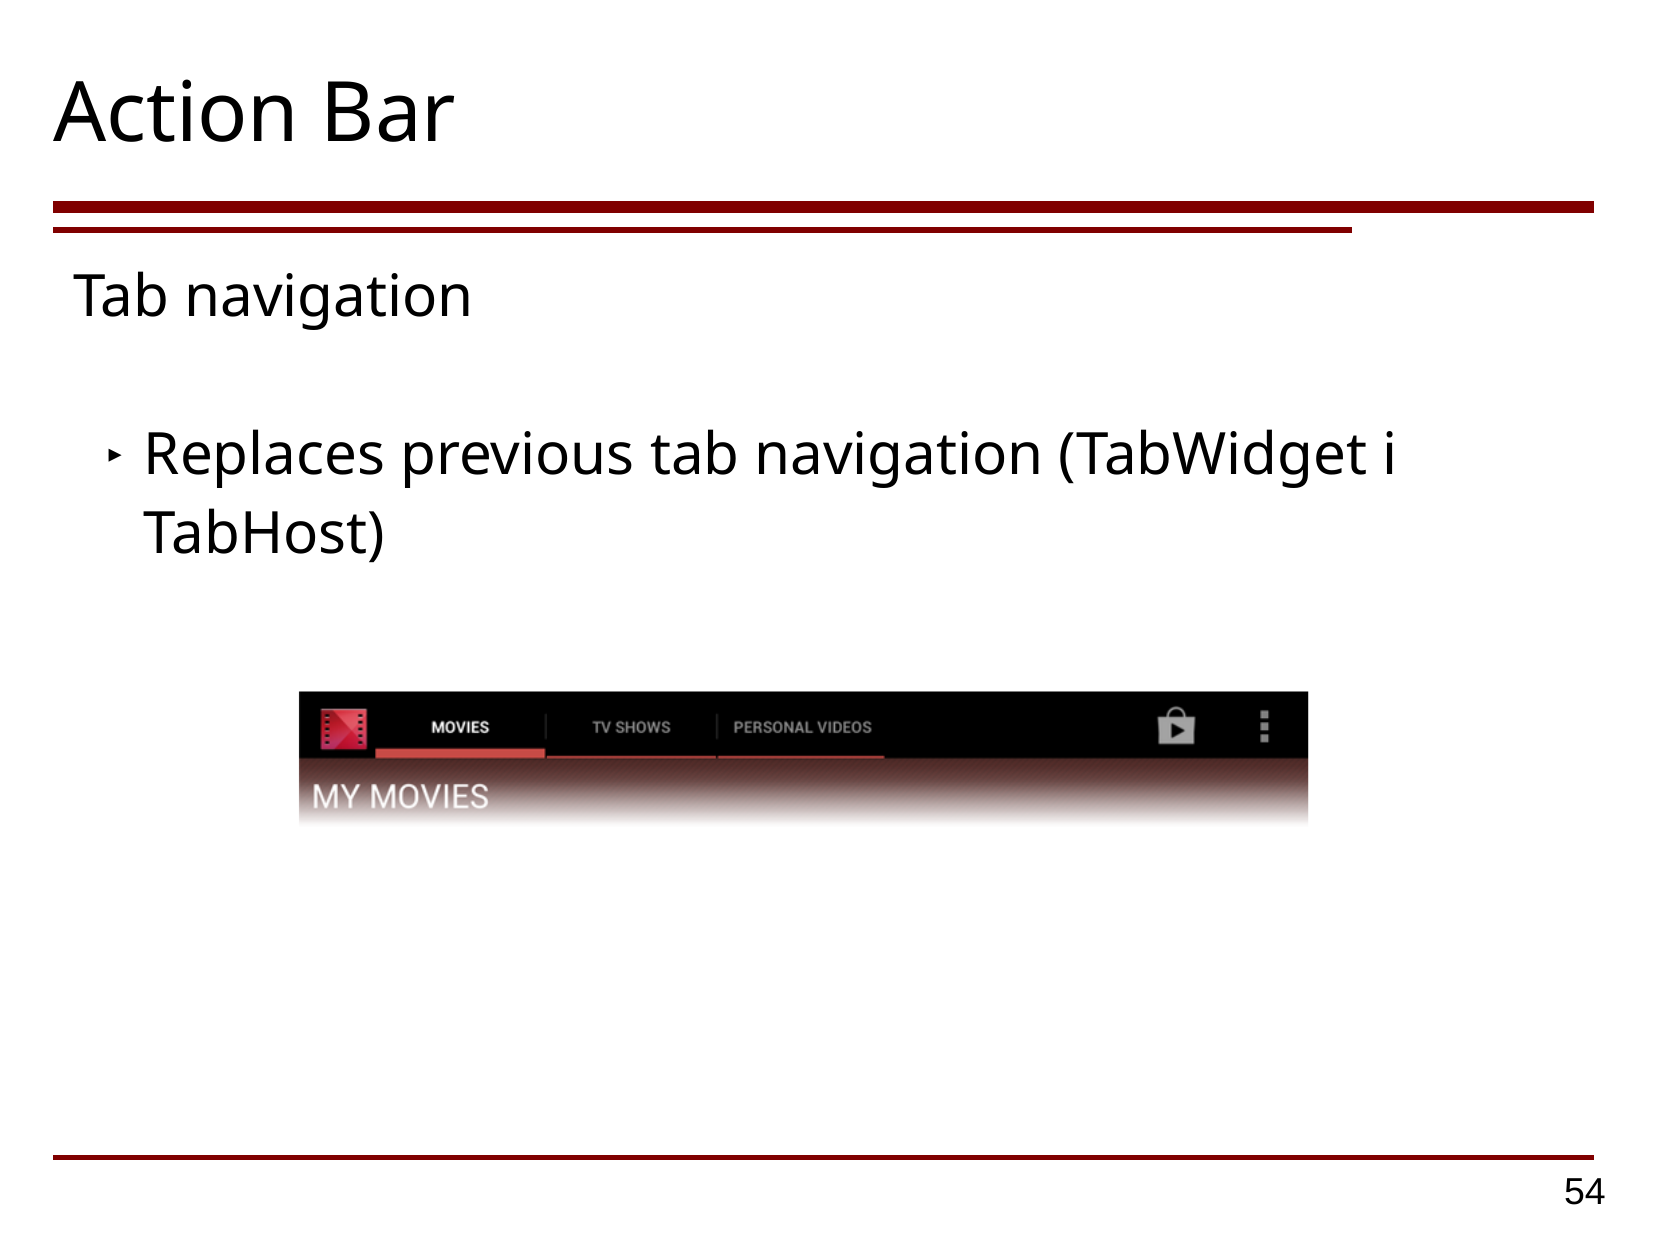

# Action Bar
Tab navigation
Replaces previous tab navigation (TabWidget i TabHost)